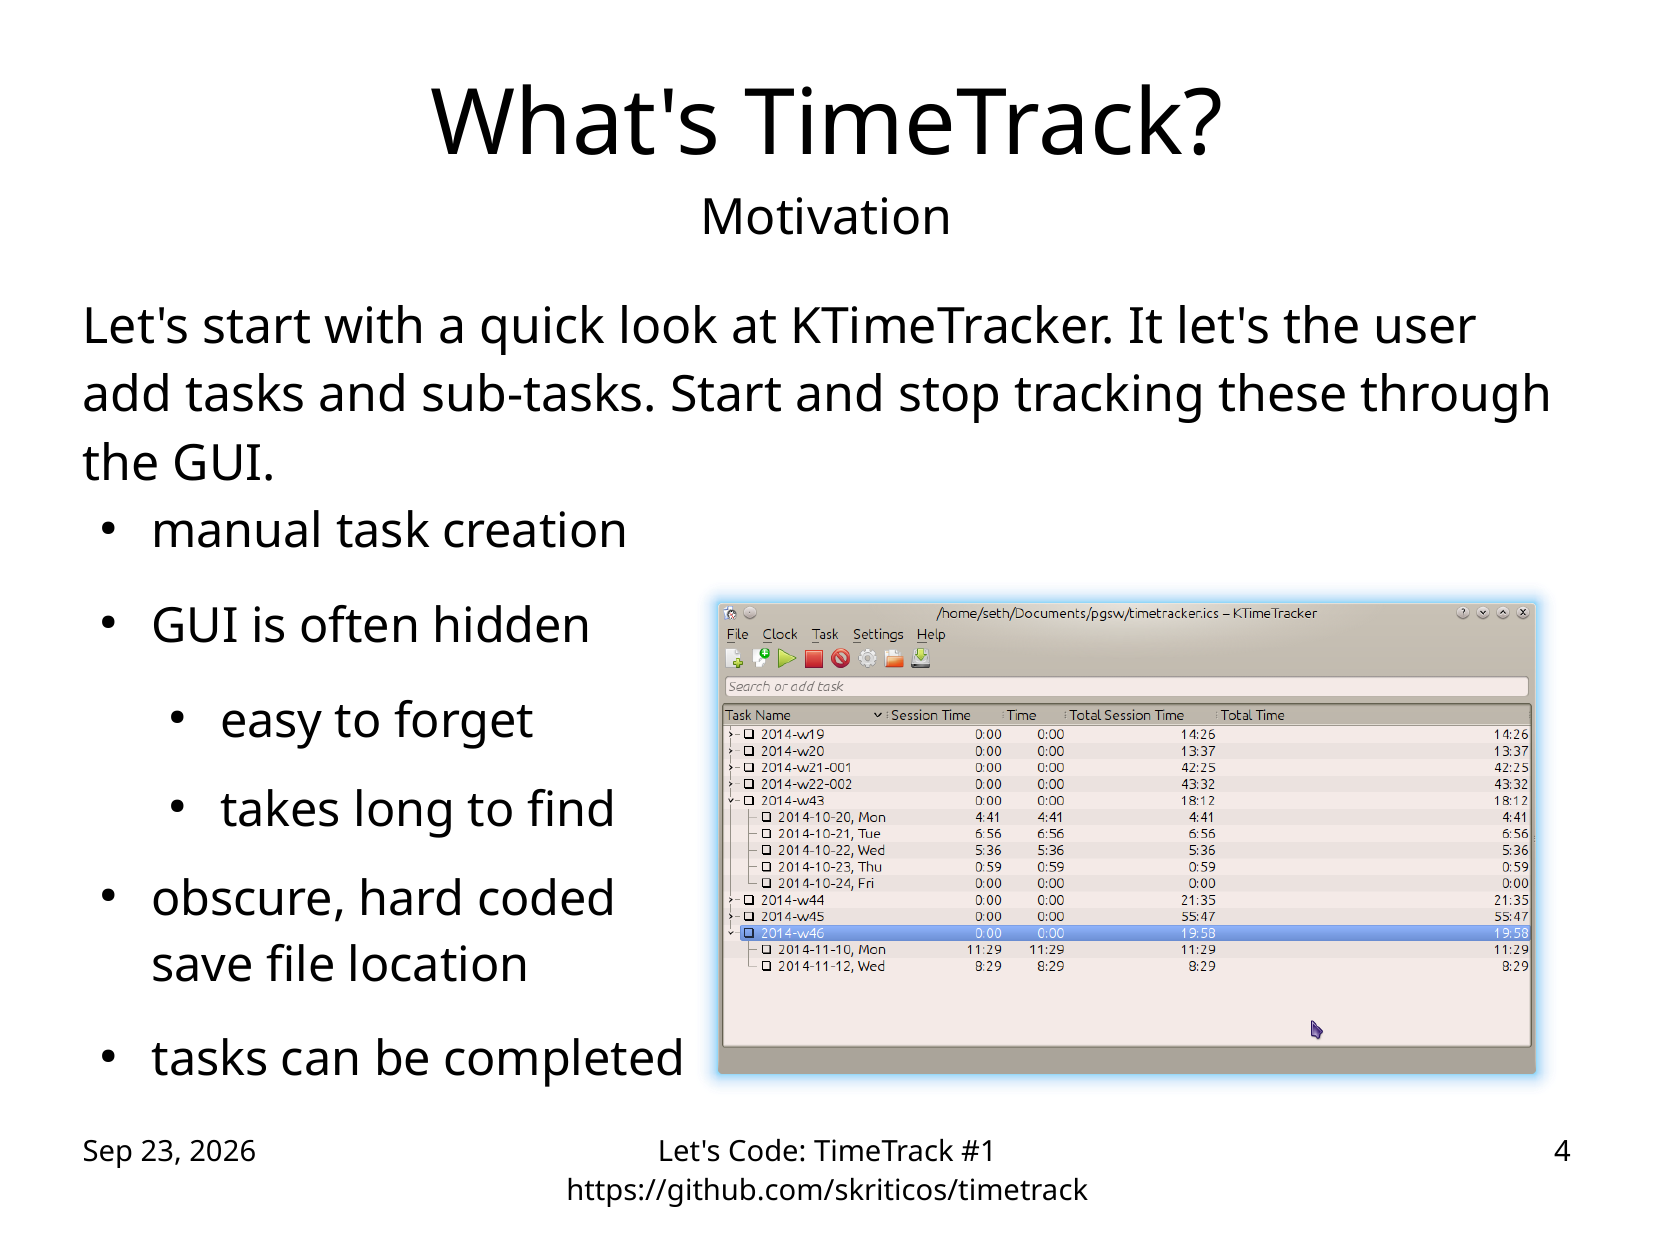

# What's TimeTrack? Motivation
Let's start with a quick look at KTimeTracker. It let's the user add tasks and sub-tasks. Start and stop tracking these through the GUI.
manual task creation
GUI is often hidden
easy to forget
takes long to find
obscure, hard coded save file location
tasks can be completed
Let's Code: TimeTrack #1\n https://github.com/skriticos/timetrack
4